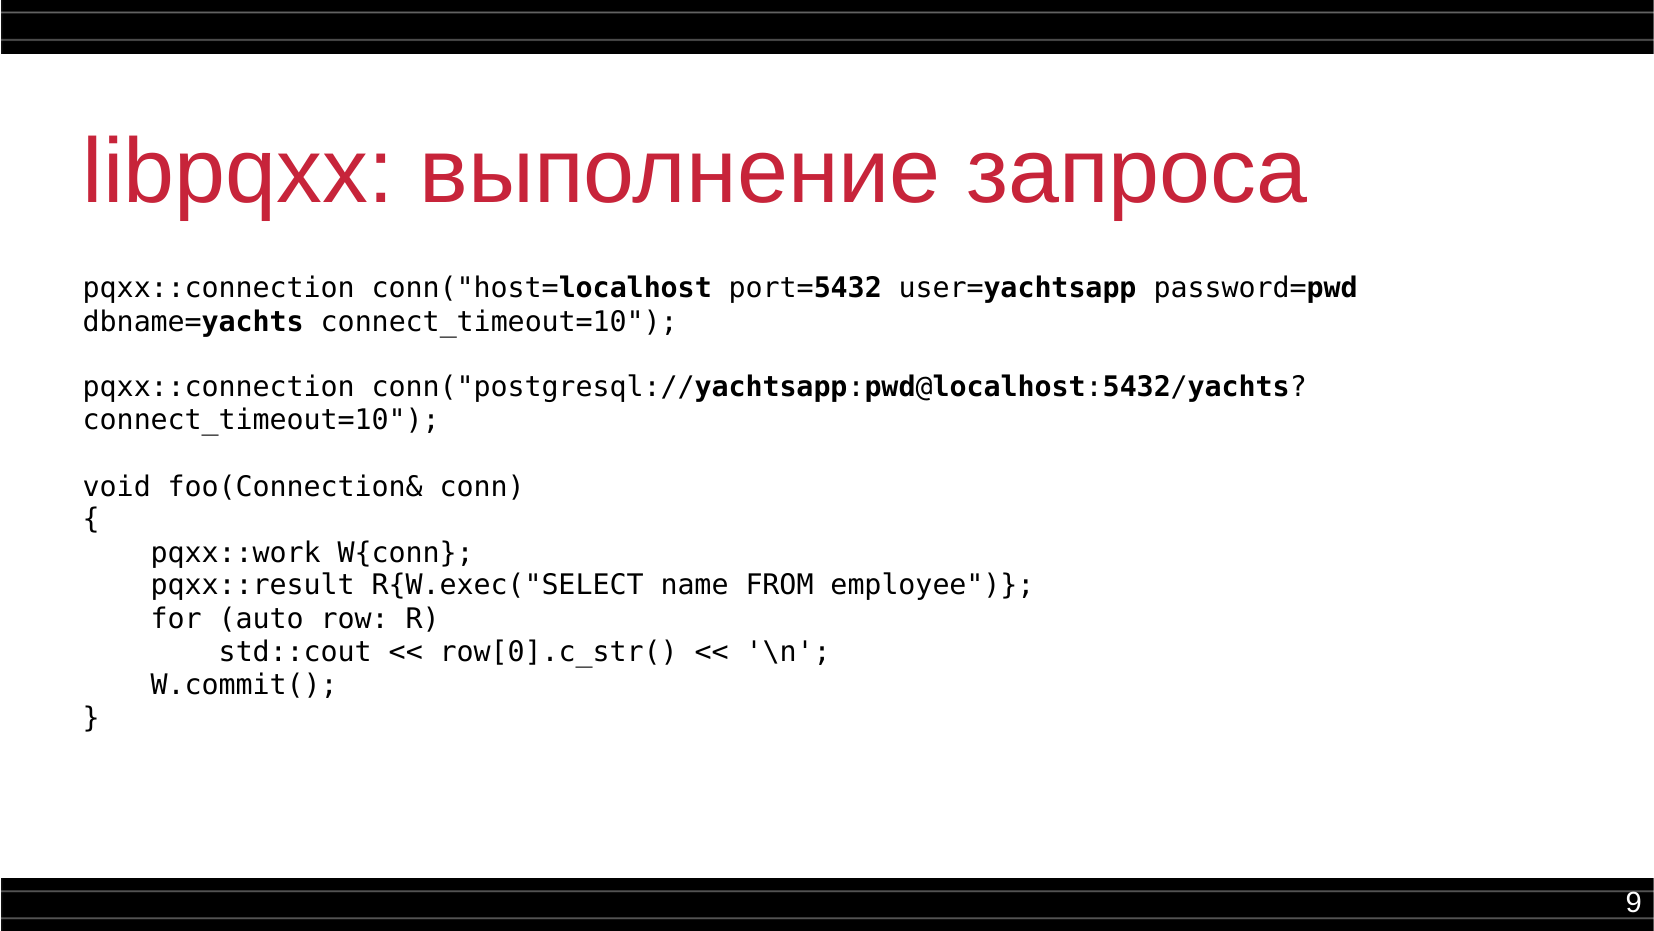

# libpqxx: выполнение запроса
pqxx::connection conn("host=localhost port=5432 user=yachtsapp password=pwd dbname=yachts connect_timeout=10");
pqxx::connection conn("postgresql://yachtsapp:pwd@localhost:5432/yachts?connect_timeout=10");
void foo(Connection& conn)
{
 pqxx::work W{conn};
 pqxx::result R{W.exec("SELECT name FROM employee")};
 for (auto row: R)
 std::cout << row[0].c_str() << '\n';
 W.commit();
}